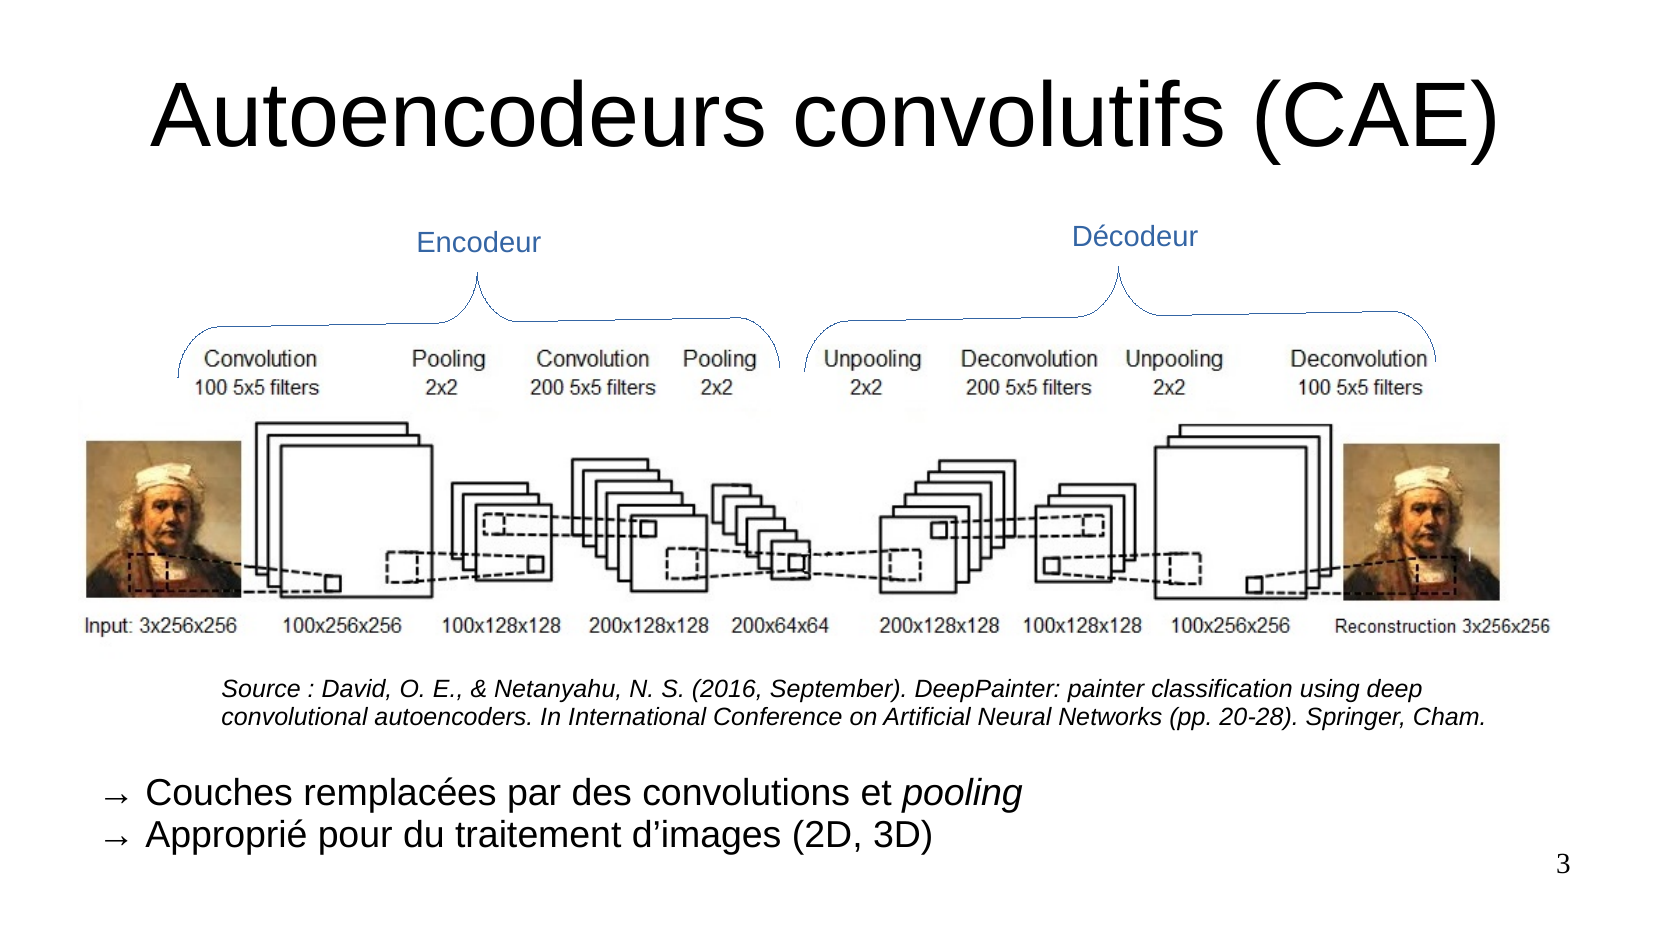

# Autoencodeurs convolutifs (CAE)
Décodeur
Encodeur
Source : David, O. E., & Netanyahu, N. S. (2016, September). DeepPainter: painter classification using deep convolutional autoencoders. In International Conference on Artificial Neural Networks (pp. 20-28). Springer, Cham.
→ Couches remplacées par des convolutions et pooling
→ Approprié pour du traitement d’images (2D, 3D)
3